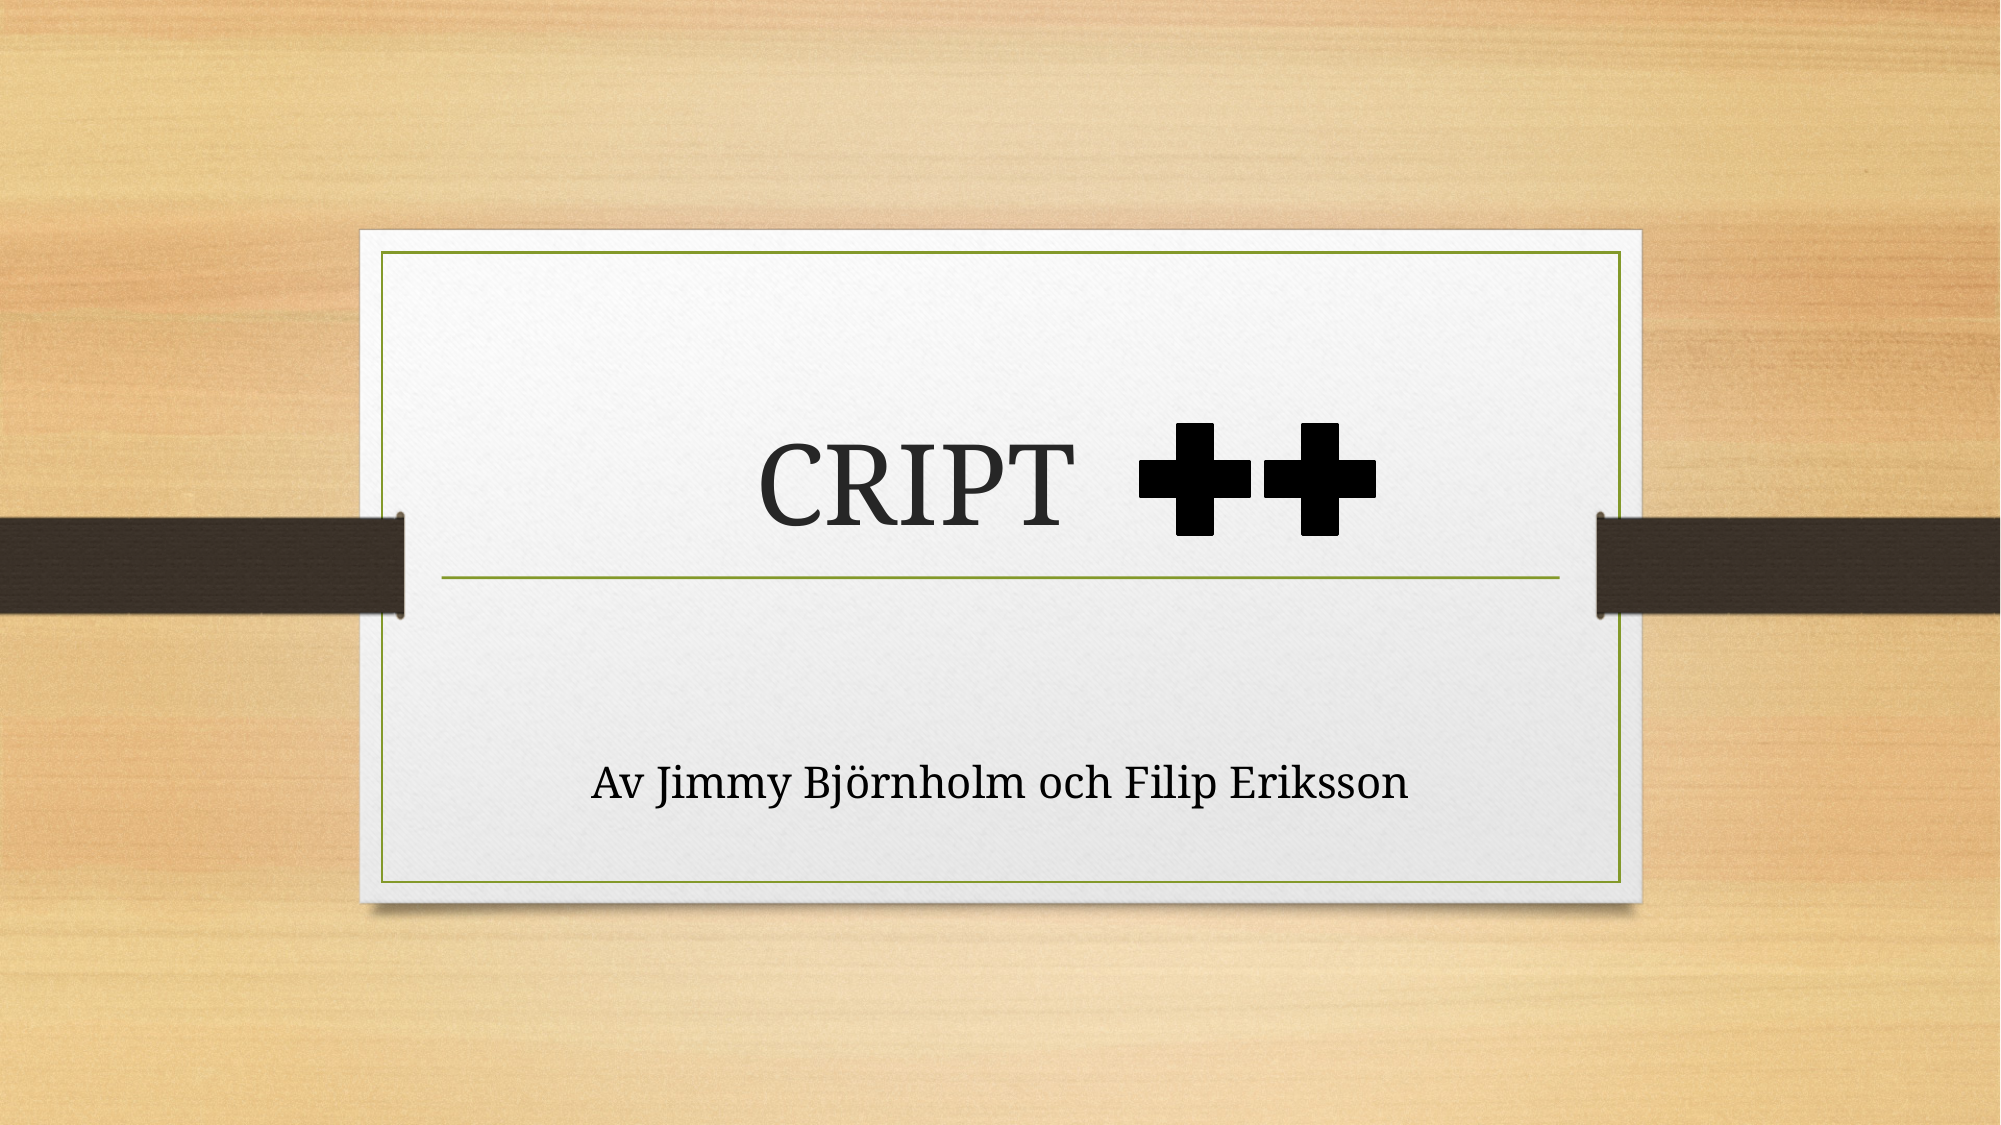

# CRIPT
Av Jimmy Björnholm och Filip Eriksson